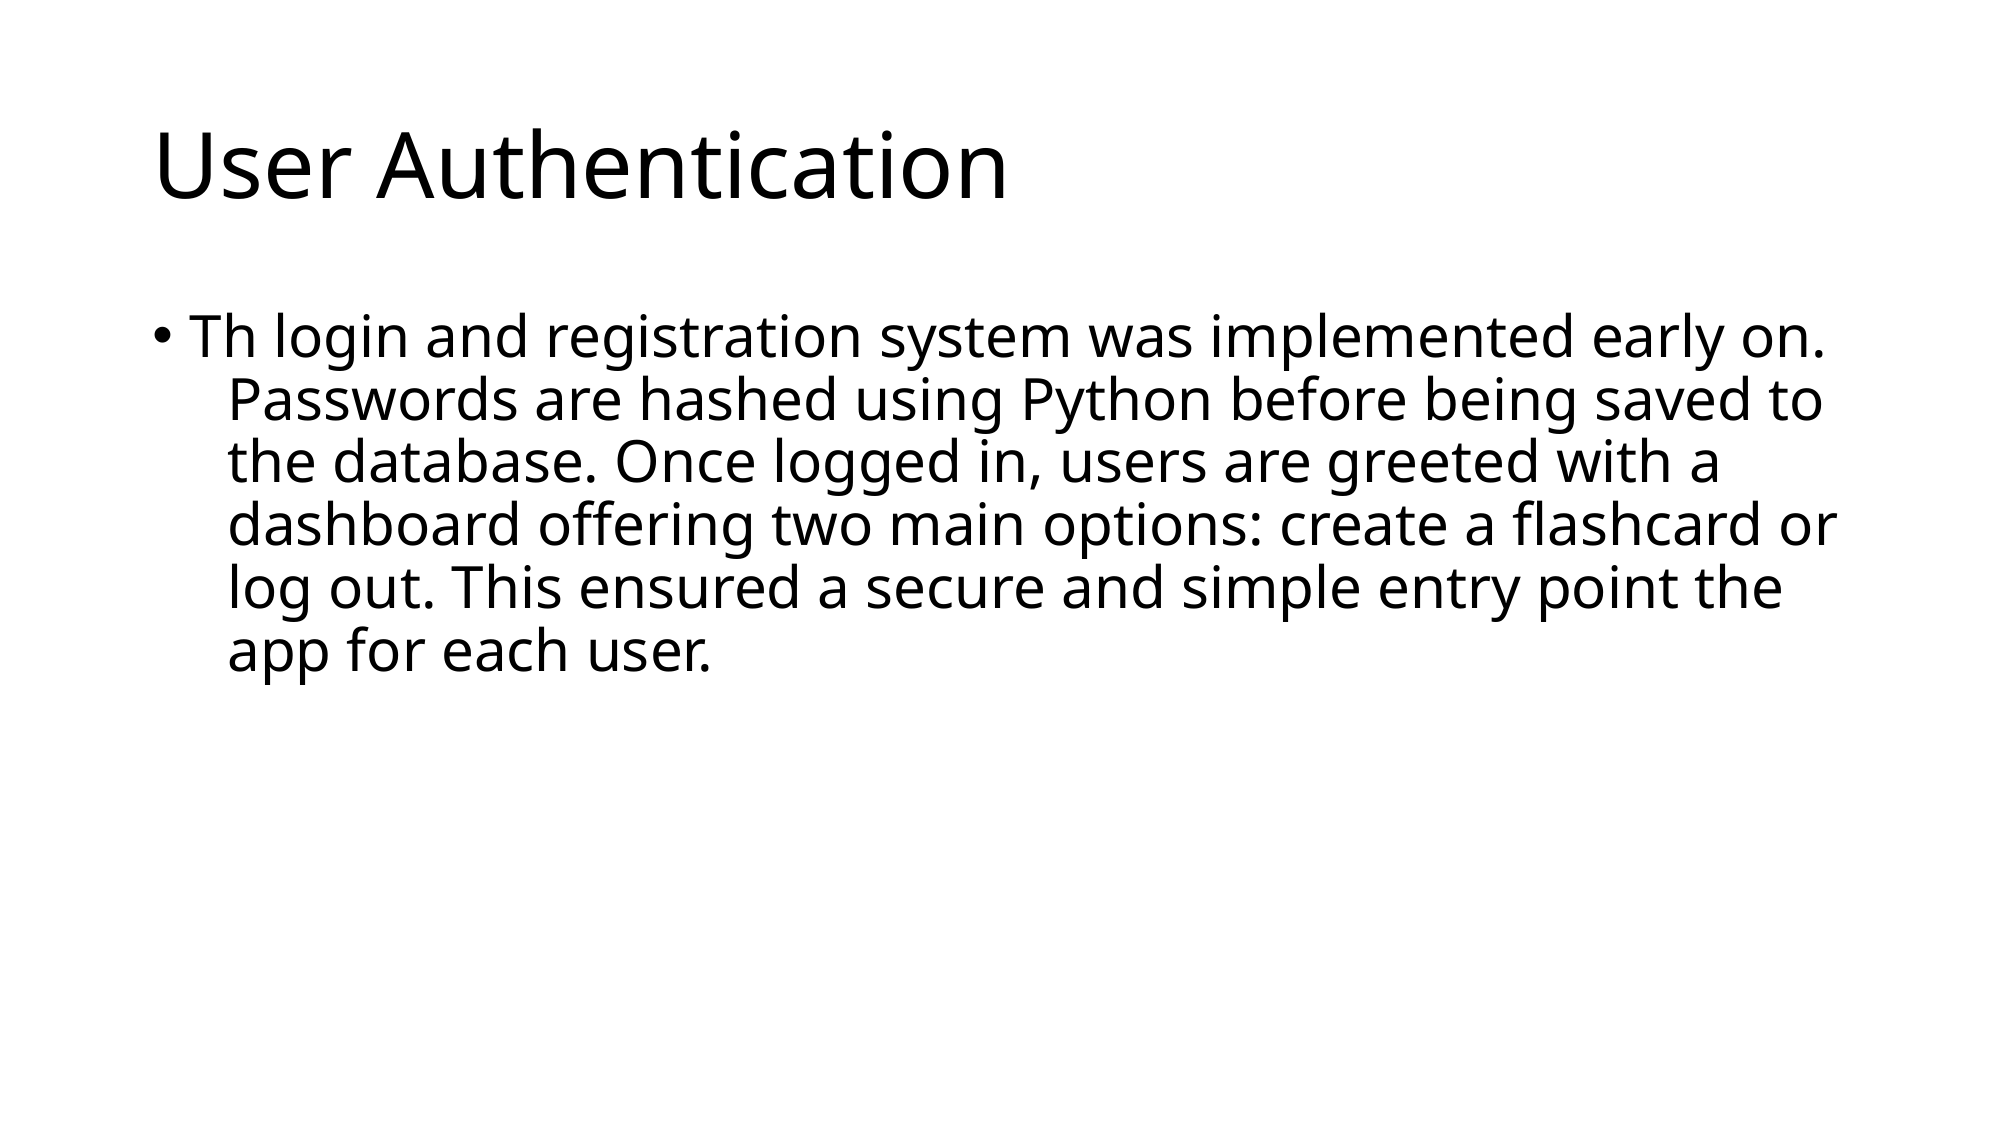

# User Authentication
Th login and registration system was implemented early on. Passwords are hashed using Python before being saved to the database. Once logged in, users are greeted with a dashboard offering two main options: create a flashcard or log out. This ensured a secure and simple entry point the app for each user.